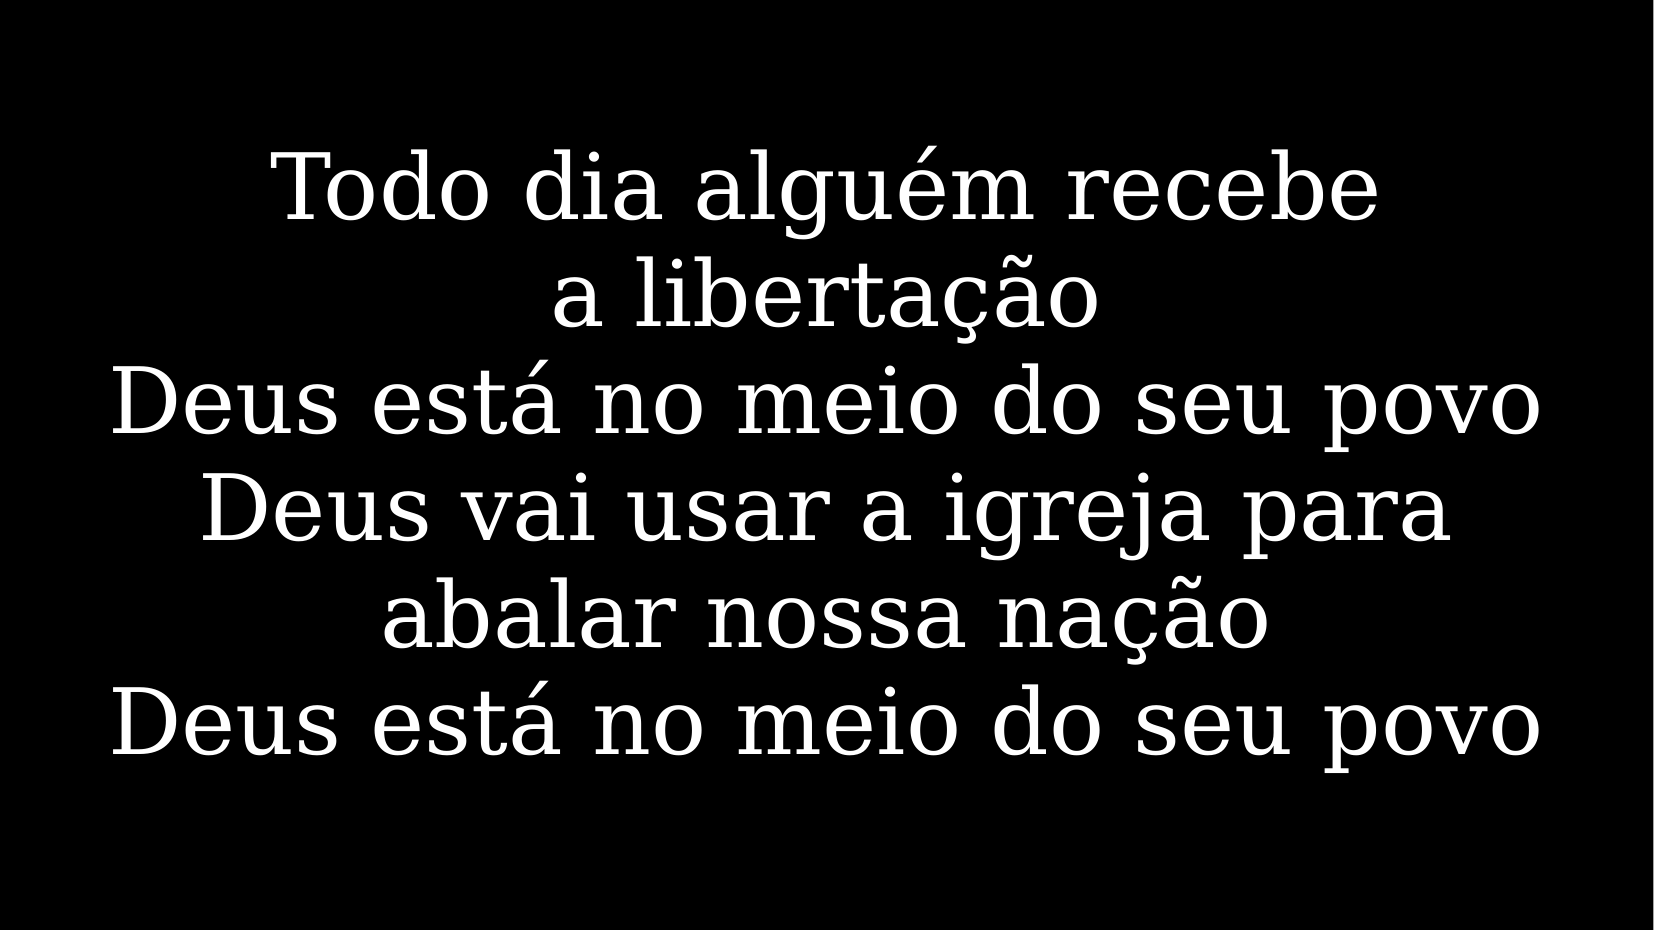

# Todo dia alguém recebe
a libertação
Deus está no meio do seu povo
Deus vai usar a igreja para abalar nossa nação
Deus está no meio do seu povo